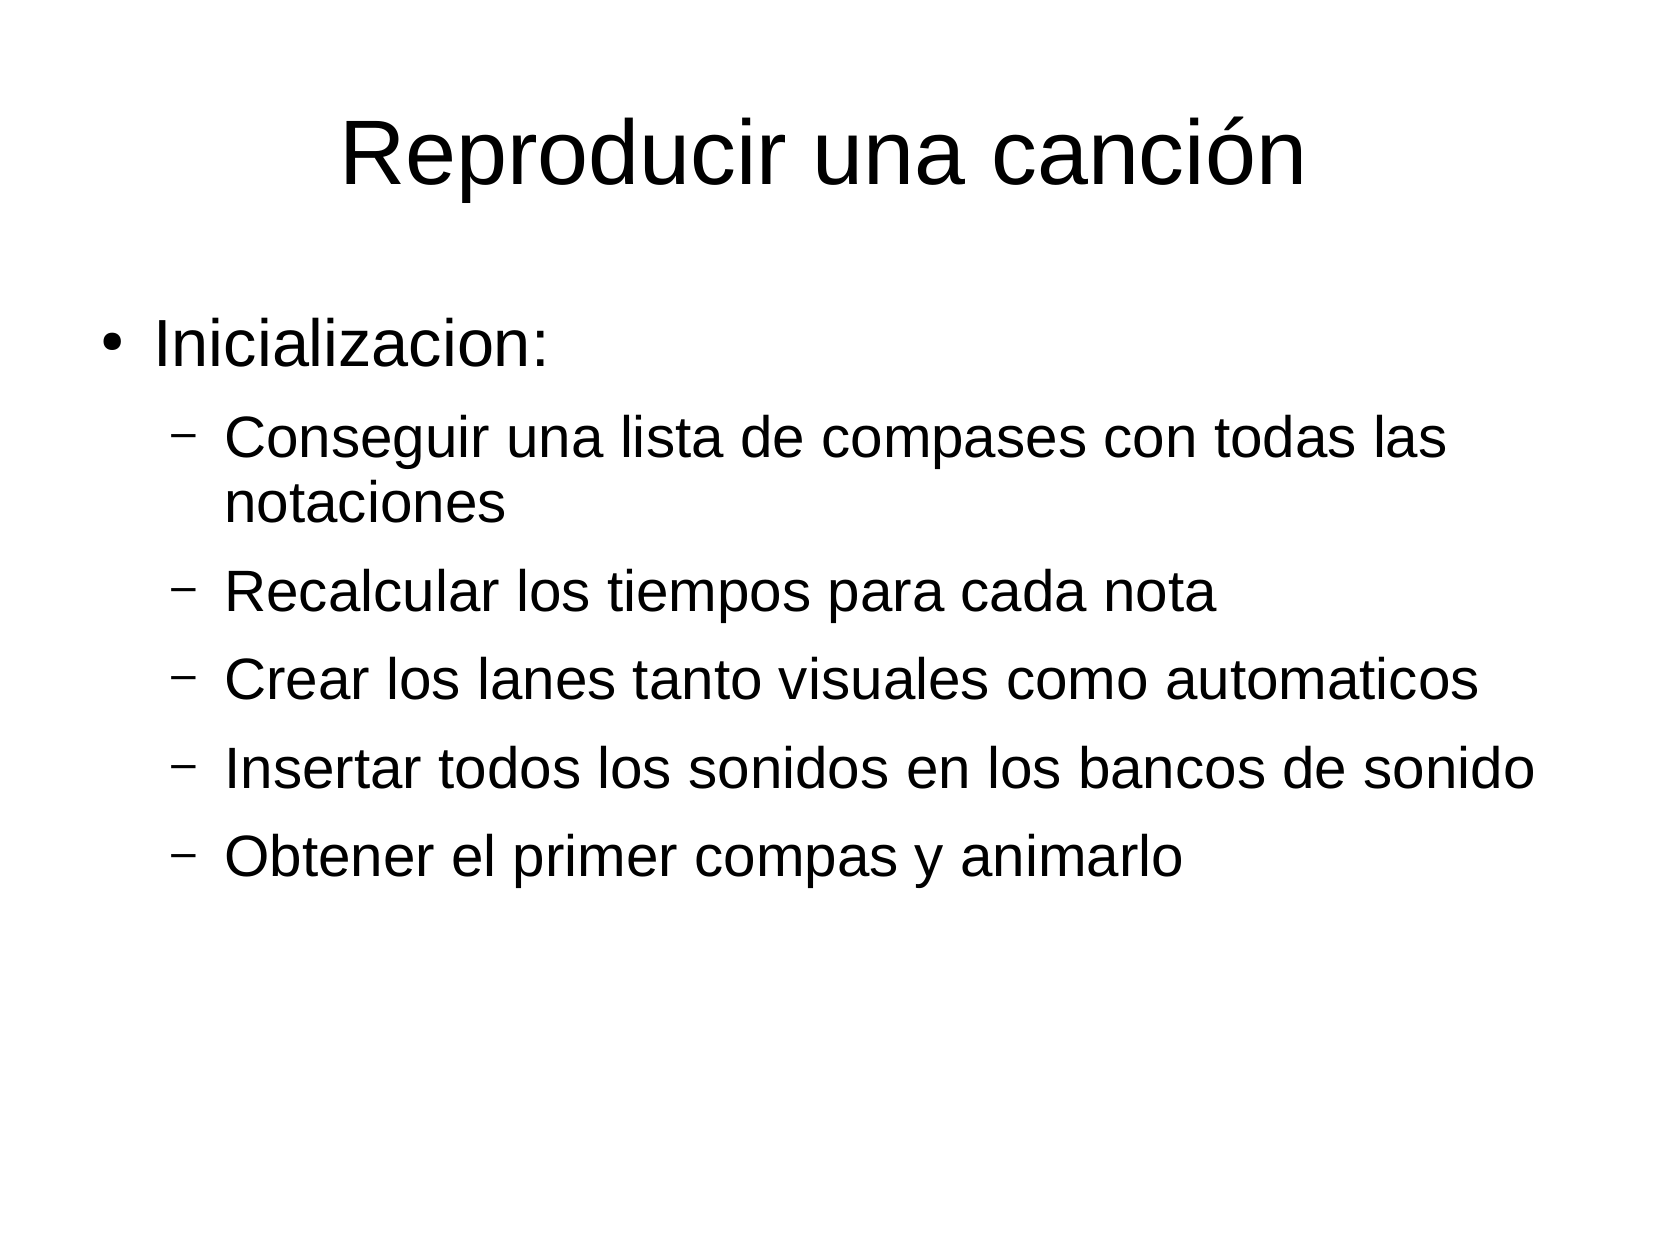

# Reproducir una canción
Inicializacion:
Conseguir una lista de compases con todas las notaciones
Recalcular los tiempos para cada nota
Crear los lanes tanto visuales como automaticos
Insertar todos los sonidos en los bancos de sonido
Obtener el primer compas y animarlo